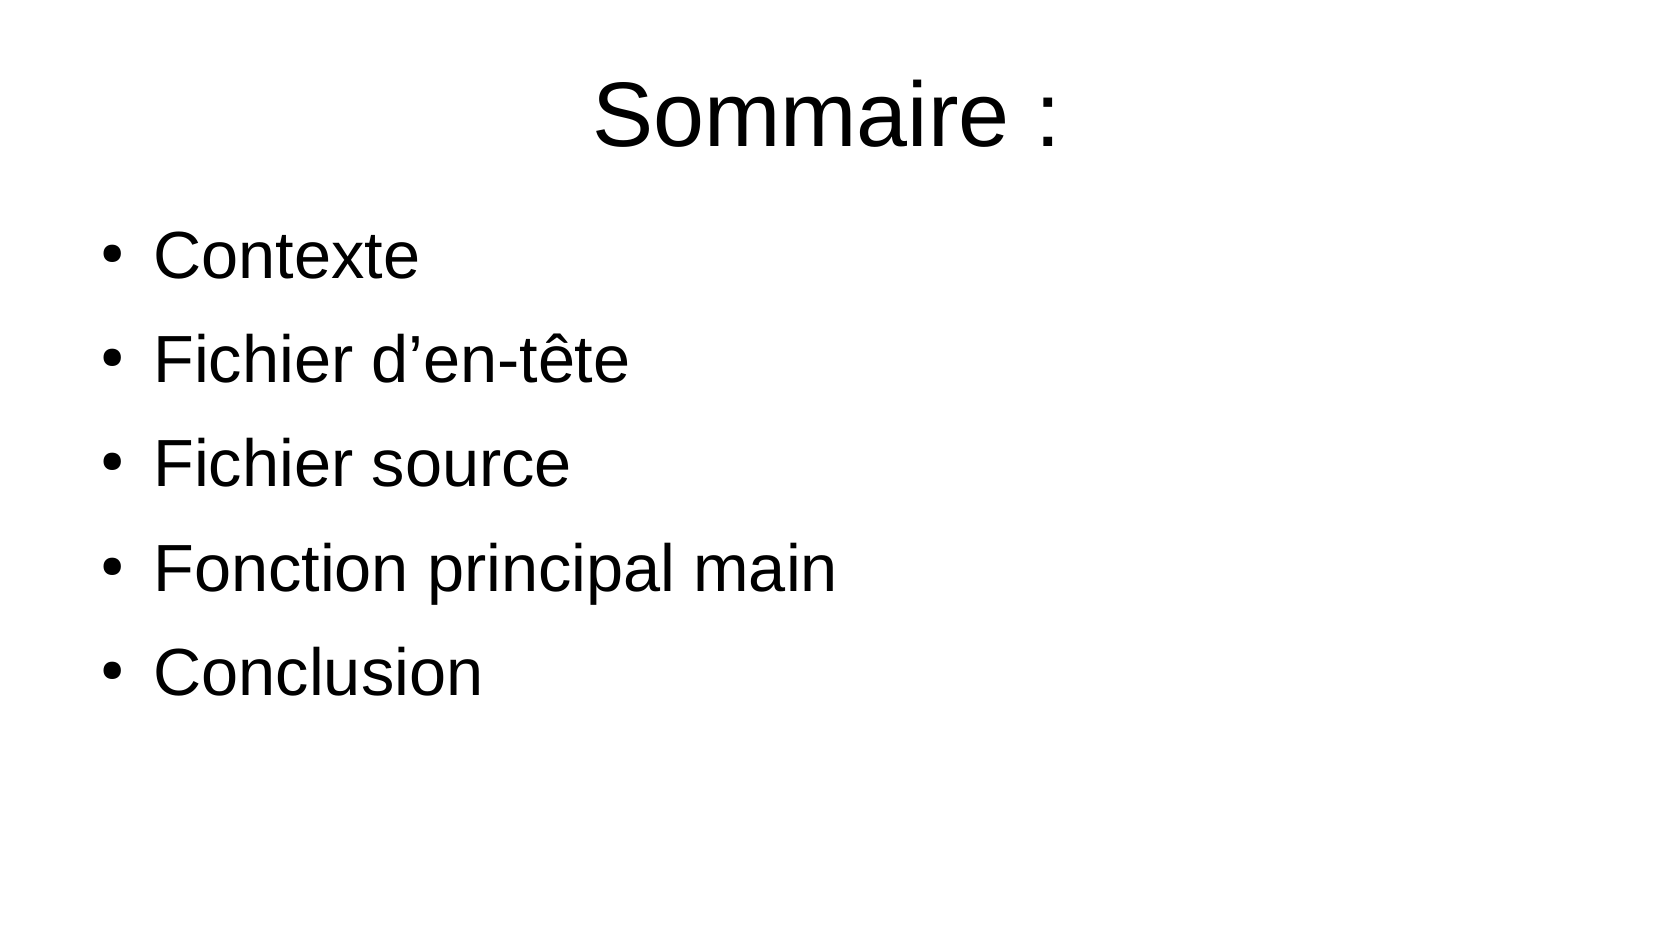

# Sommaire :
Contexte
Fichier d’en-tête
Fichier source
Fonction principal main
Conclusion